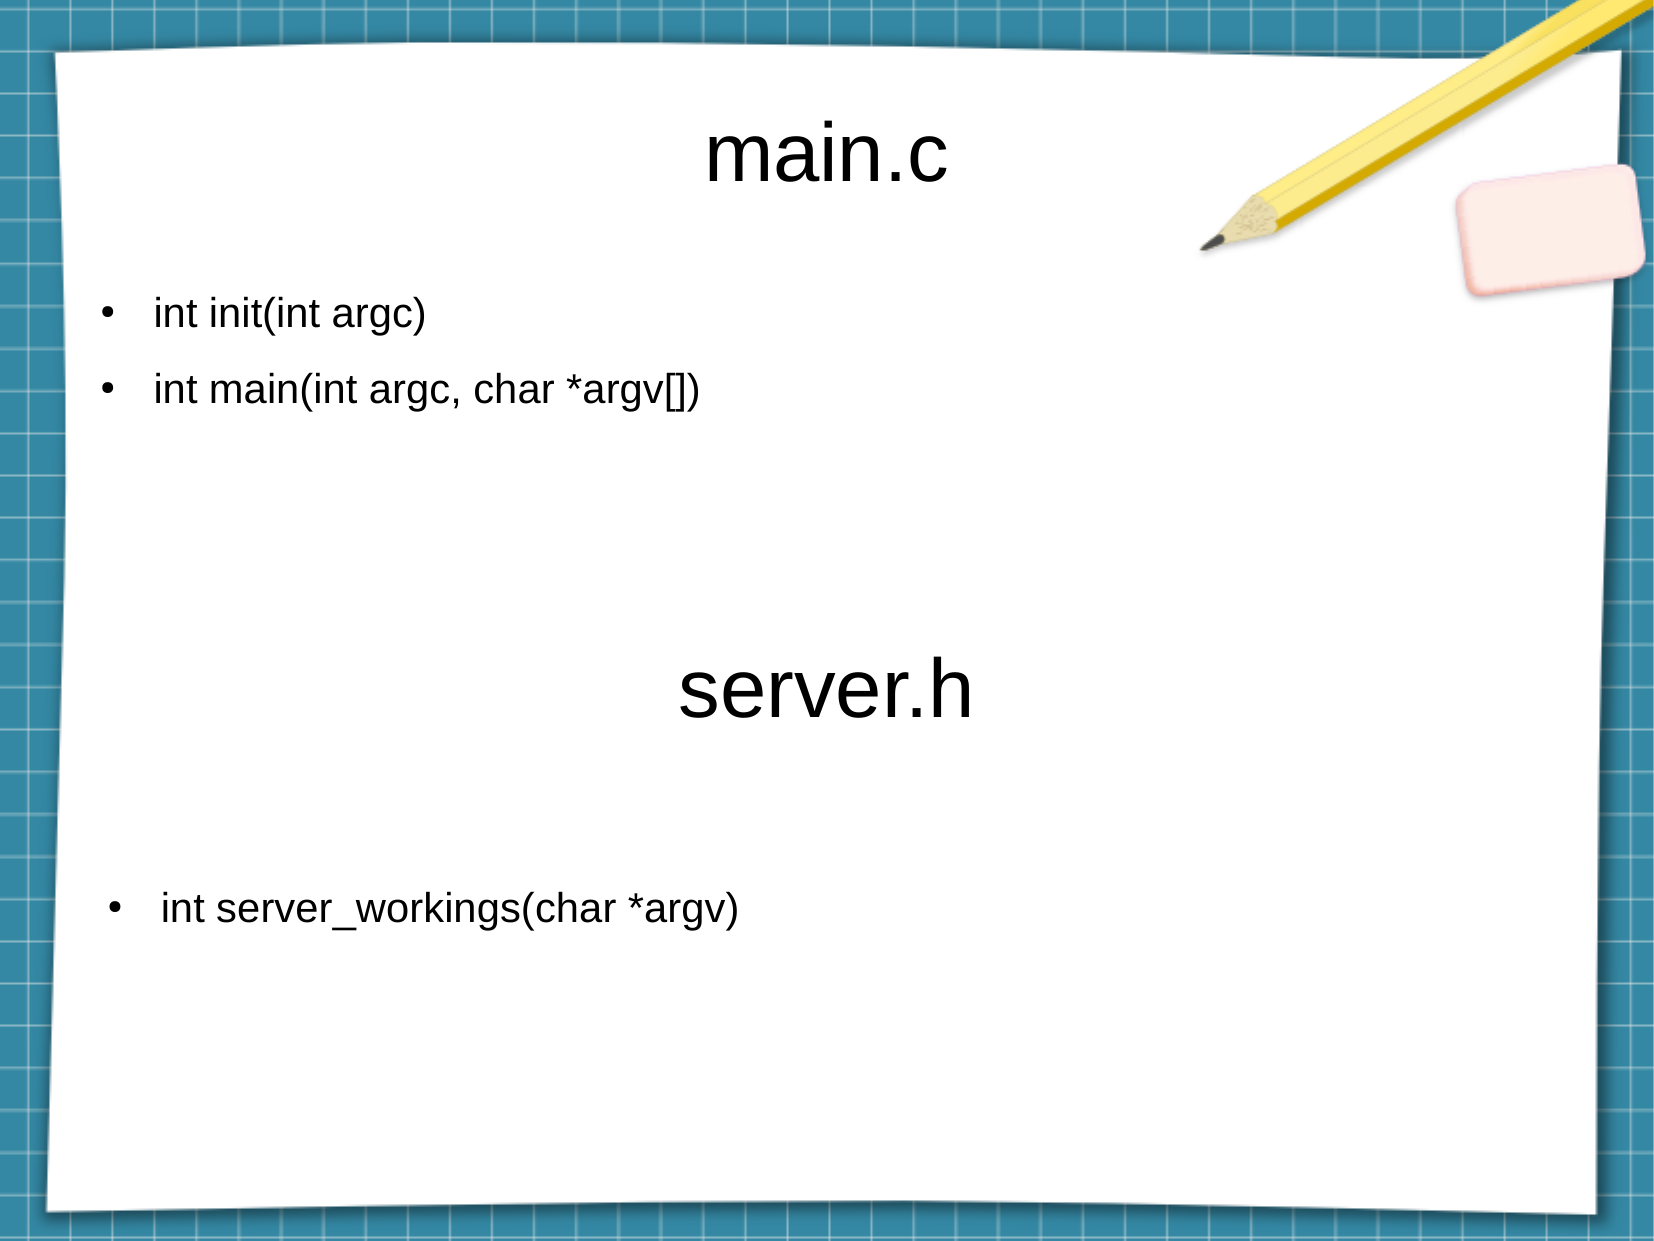

# main.c
int init(int argc)
int main(int argc, char *argv[])
server.h
int server_workings(char *argv)